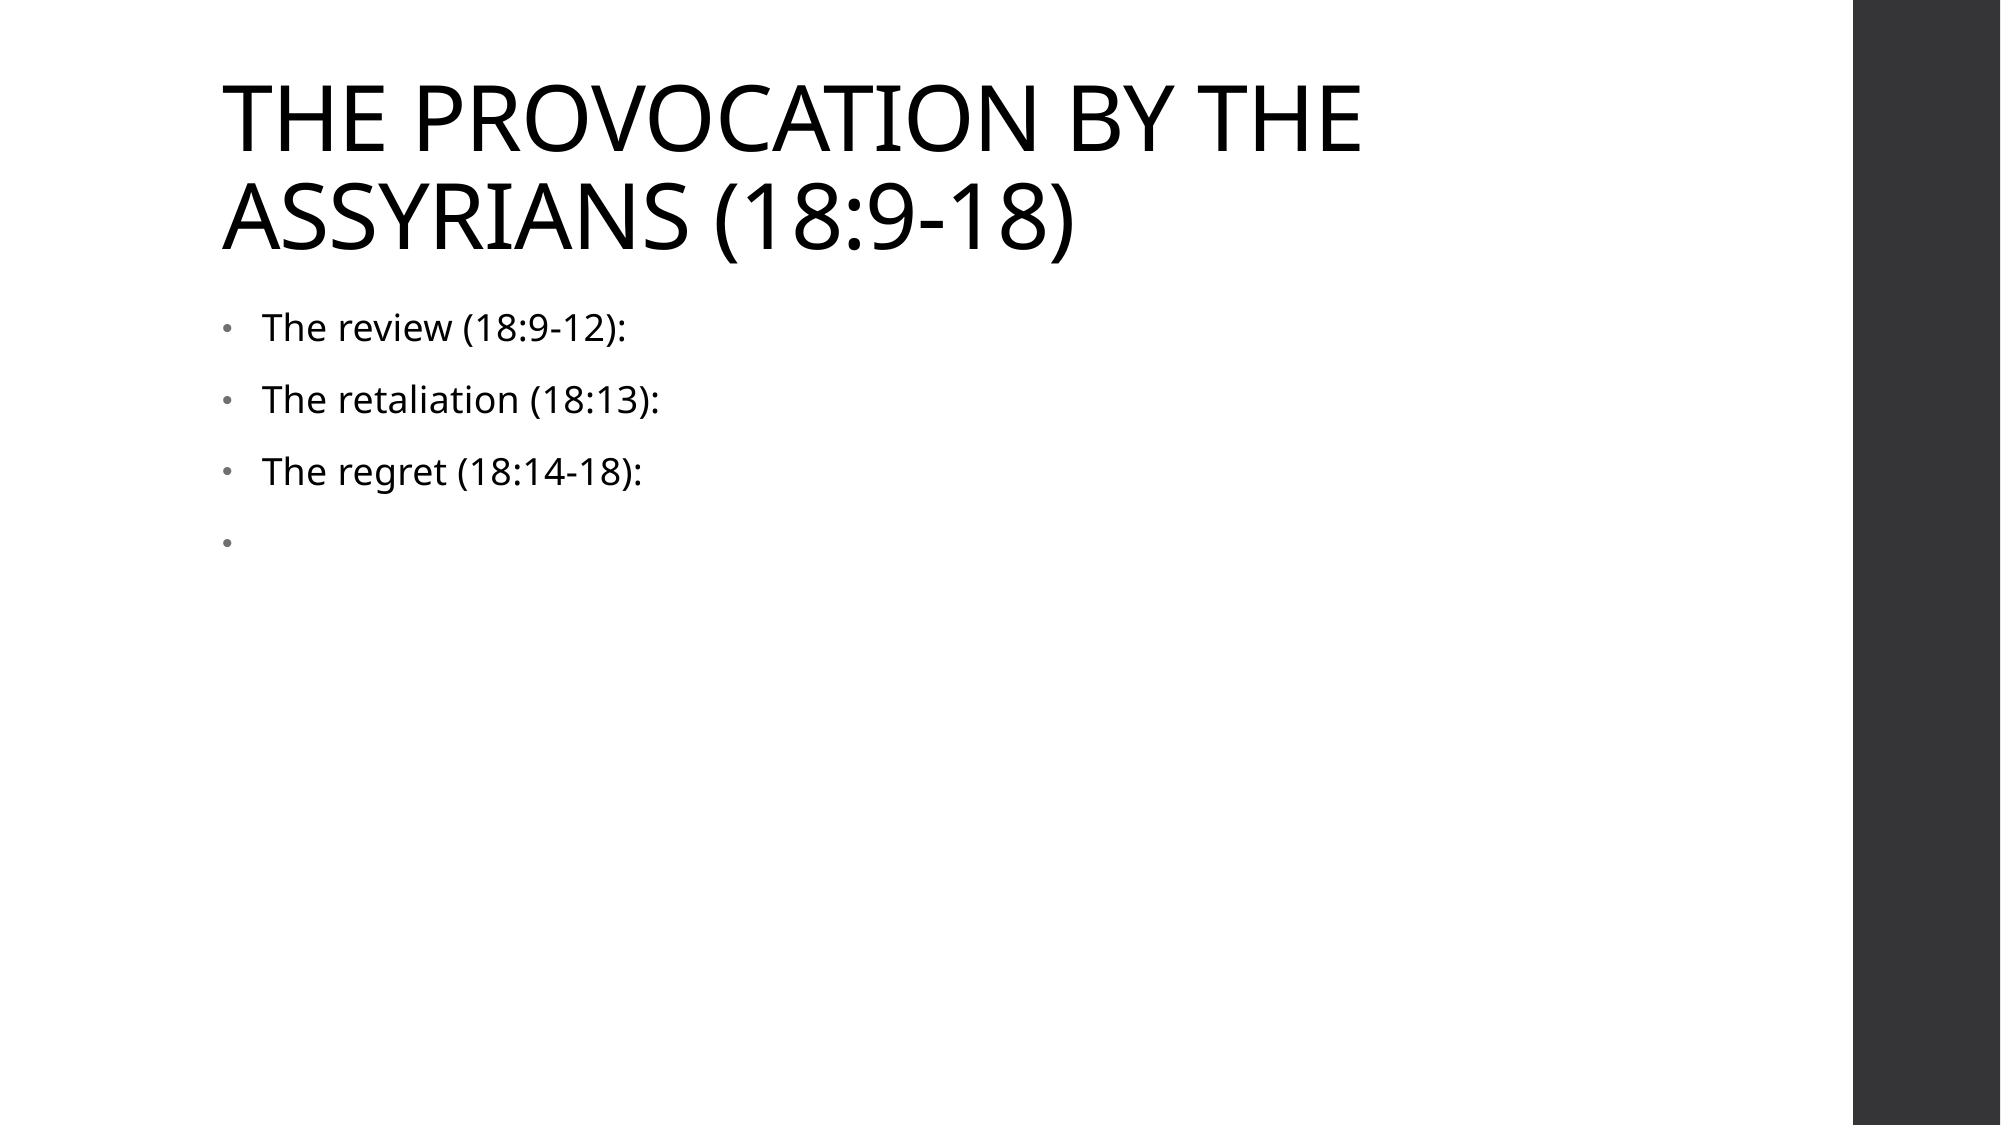

# THE PROVOCATION BY THE ASSYRIANS (18:9-18)
 The review (18:9-12):
 The retaliation (18:13):
 The regret (18:14-18):